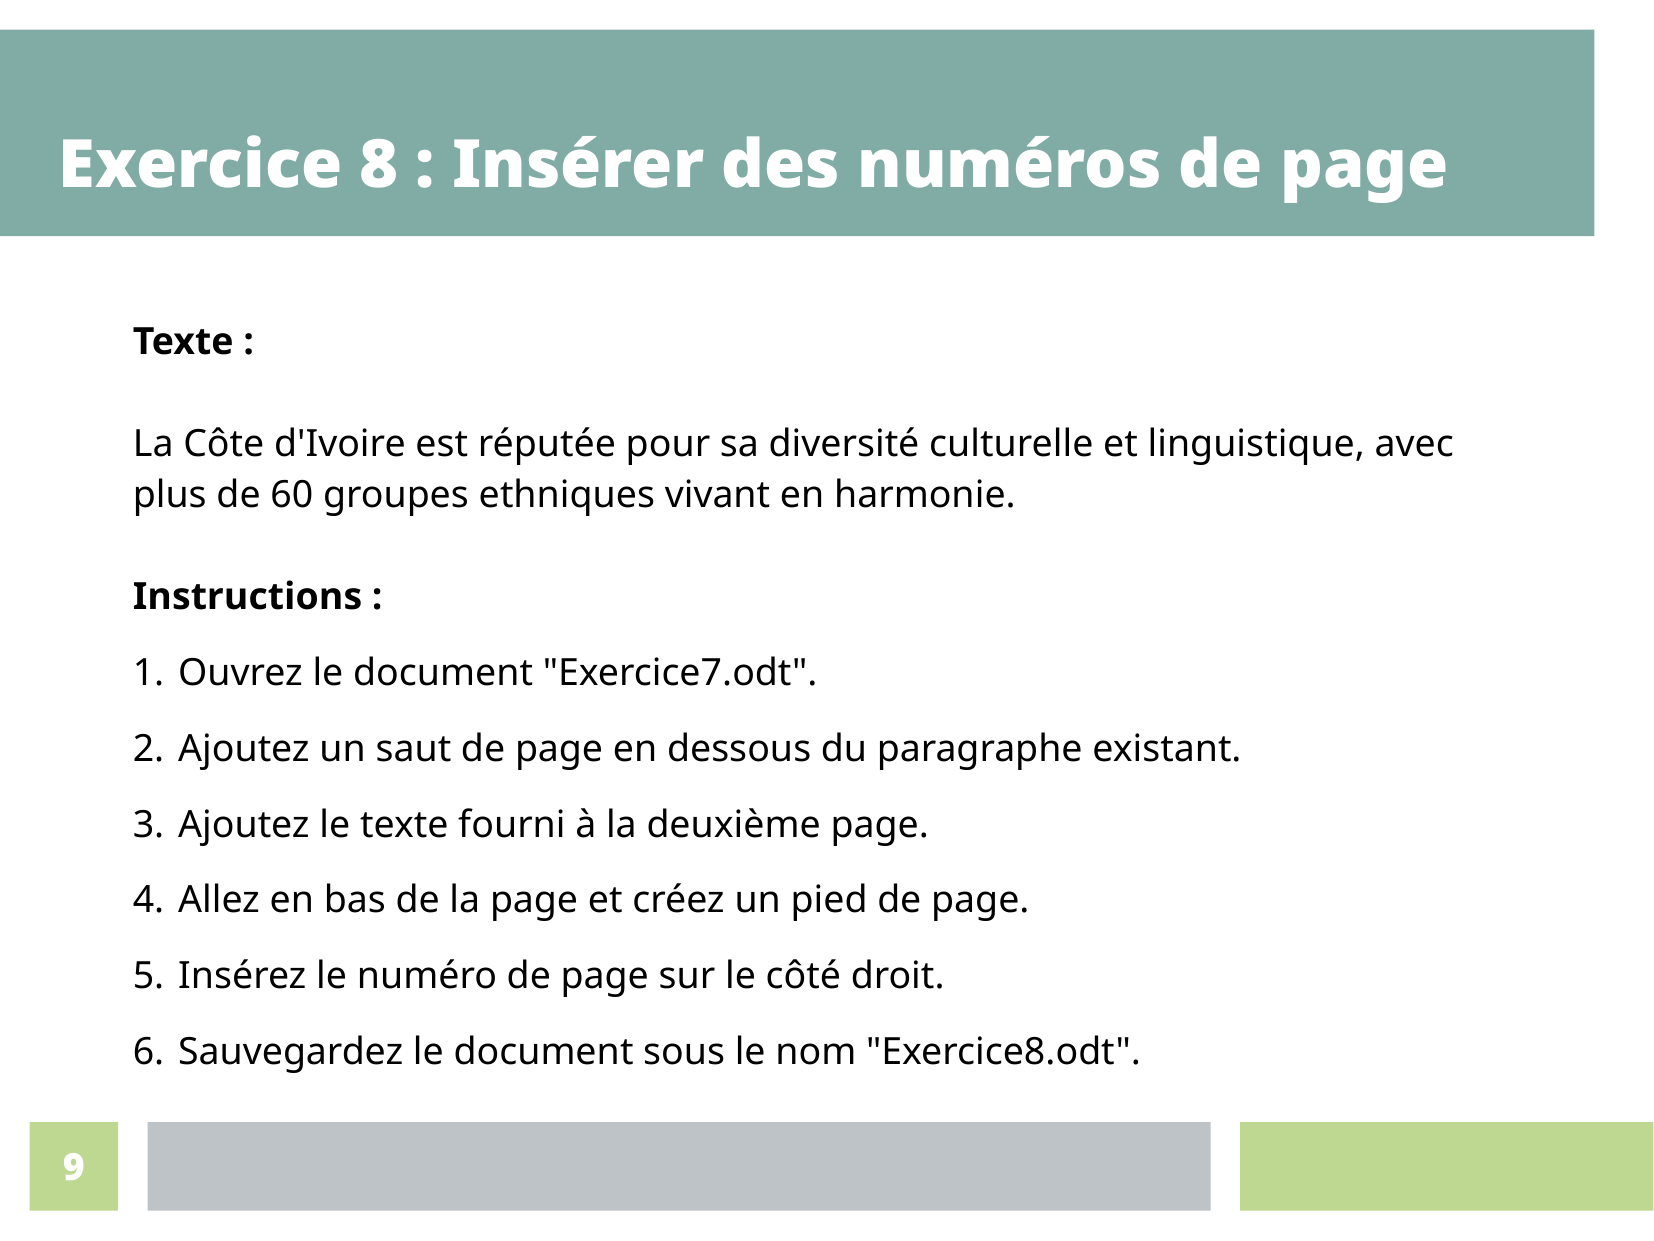

# Exercice 8 : Insérer des numéros de page
Texte :
La Côte d'Ivoire est réputée pour sa diversité culturelle et linguistique, avec plus de 60 groupes ethniques vivant en harmonie.
Instructions :
 Ouvrez le document "Exercice7.odt".
 Ajoutez un saut de page en dessous du paragraphe existant.
 Ajoutez le texte fourni à la deuxième page.
 Allez en bas de la page et créez un pied de page.
 Insérez le numéro de page sur le côté droit.
 Sauvegardez le document sous le nom "Exercice8.odt".
9